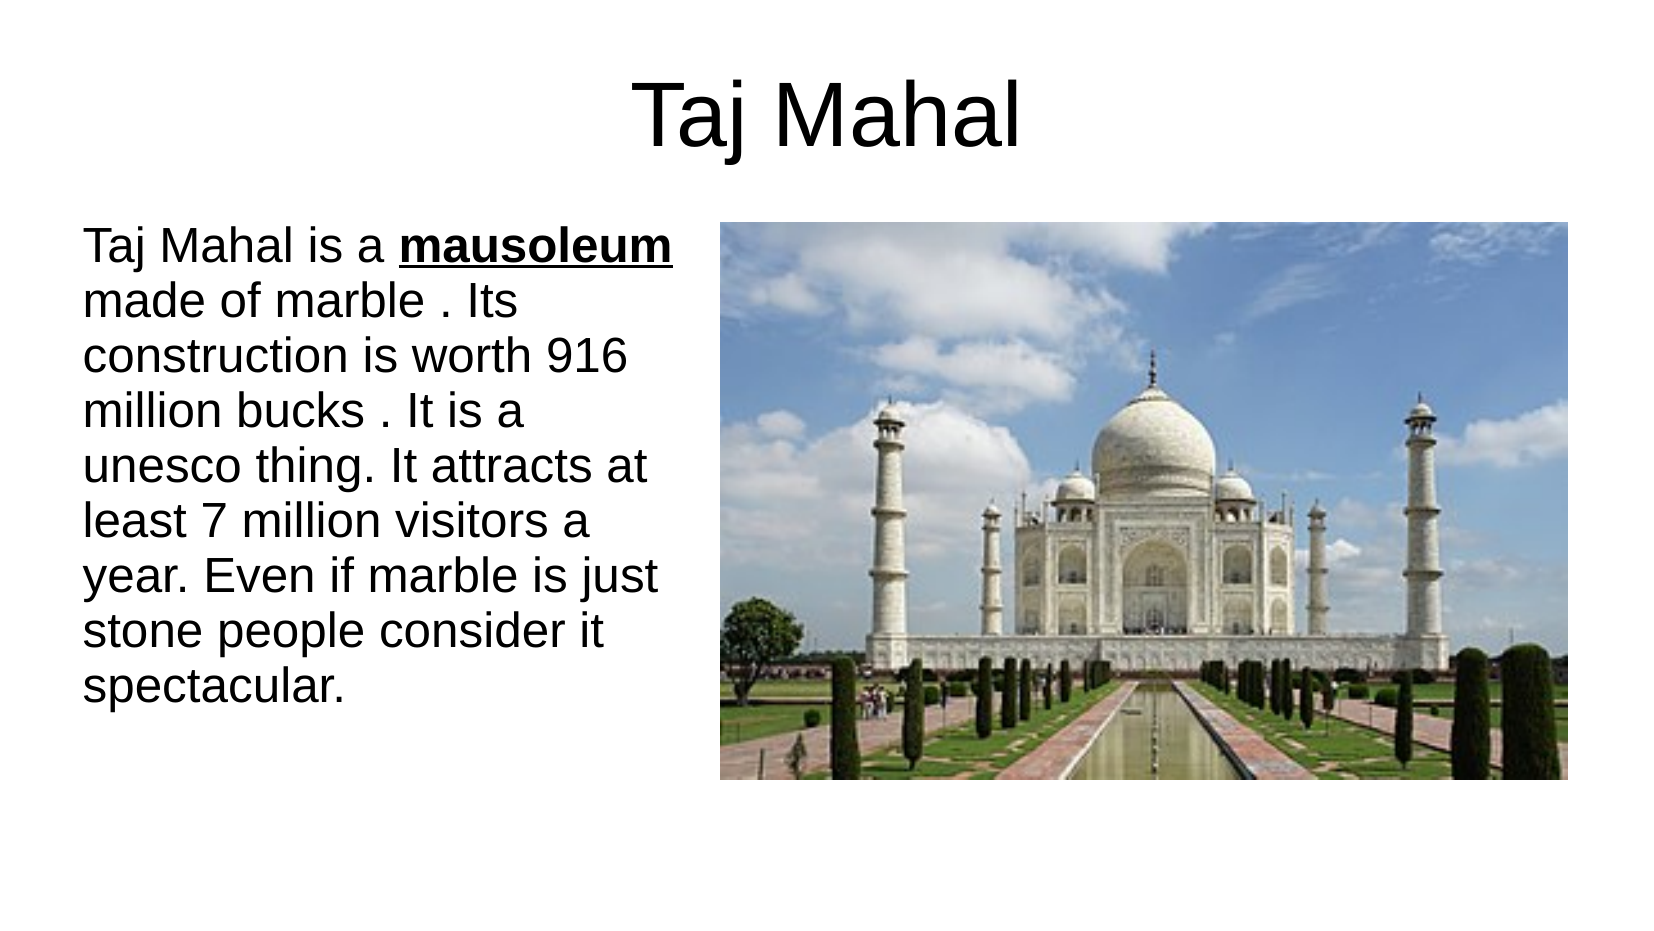

# Taj Mahal
Taj Mahal is a mausoleum made of marble . Its construction is worth 916 million bucks . It is a unesco thing. It attracts at least 7 million visitors a year. Even if marble is just stone people consider it spectacular.